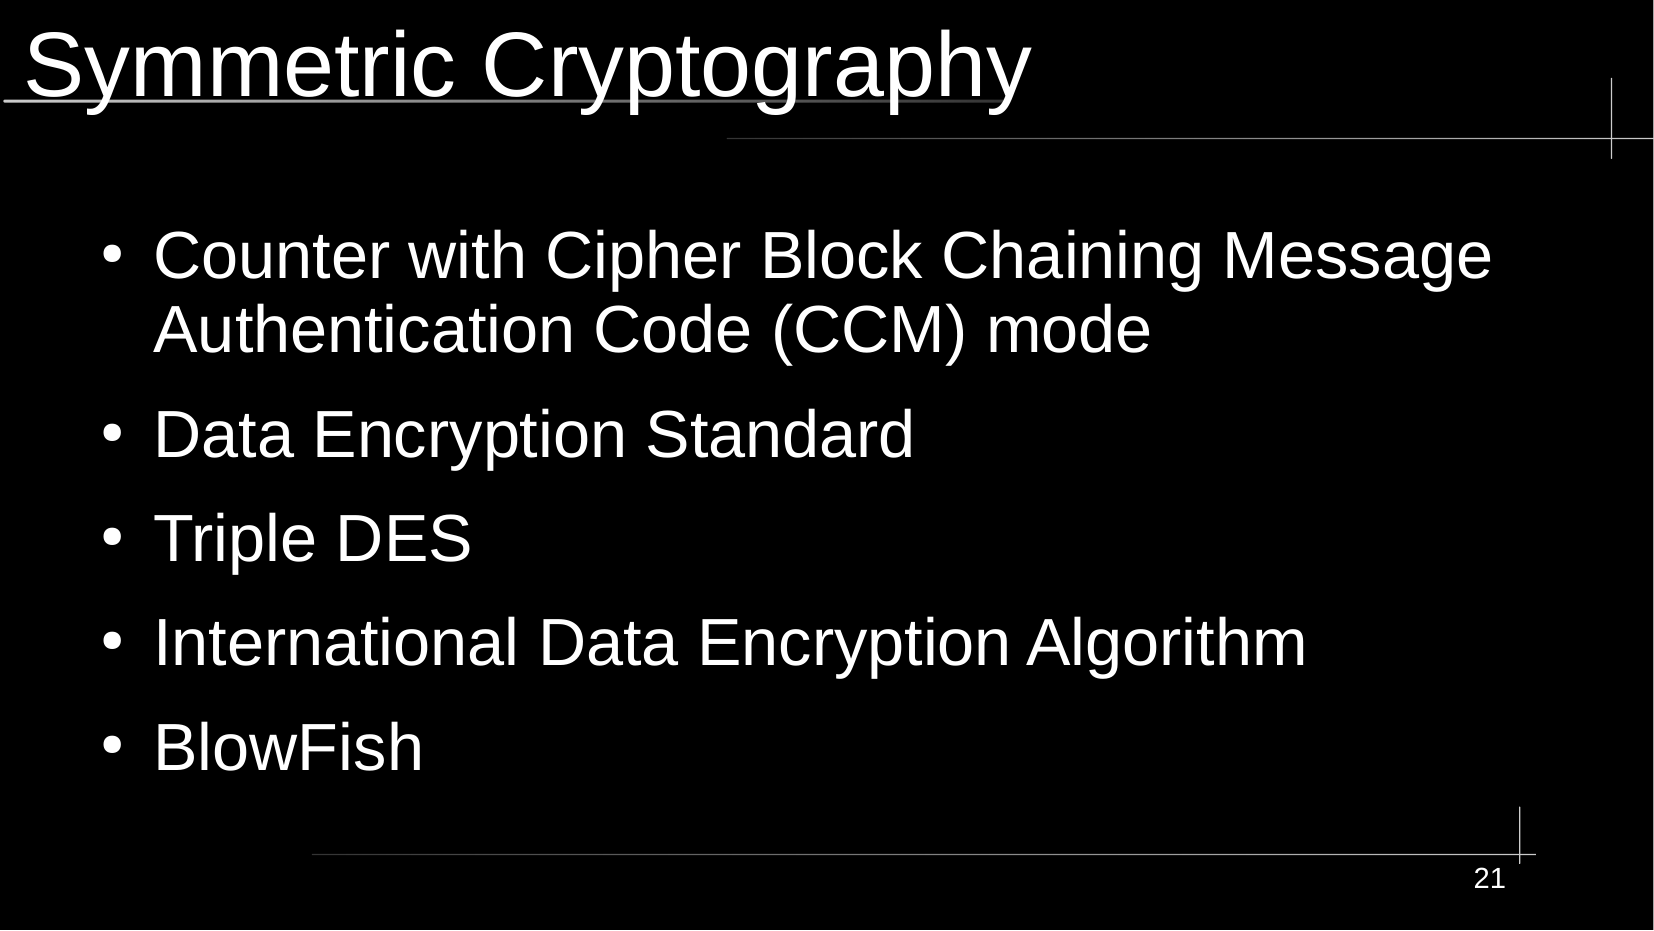

# Symmetric Cryptography
Counter with Cipher Block Chaining Message Authentication Code (CCM) mode
Data Encryption Standard
Triple DES
International Data Encryption Algorithm
BlowFish
21